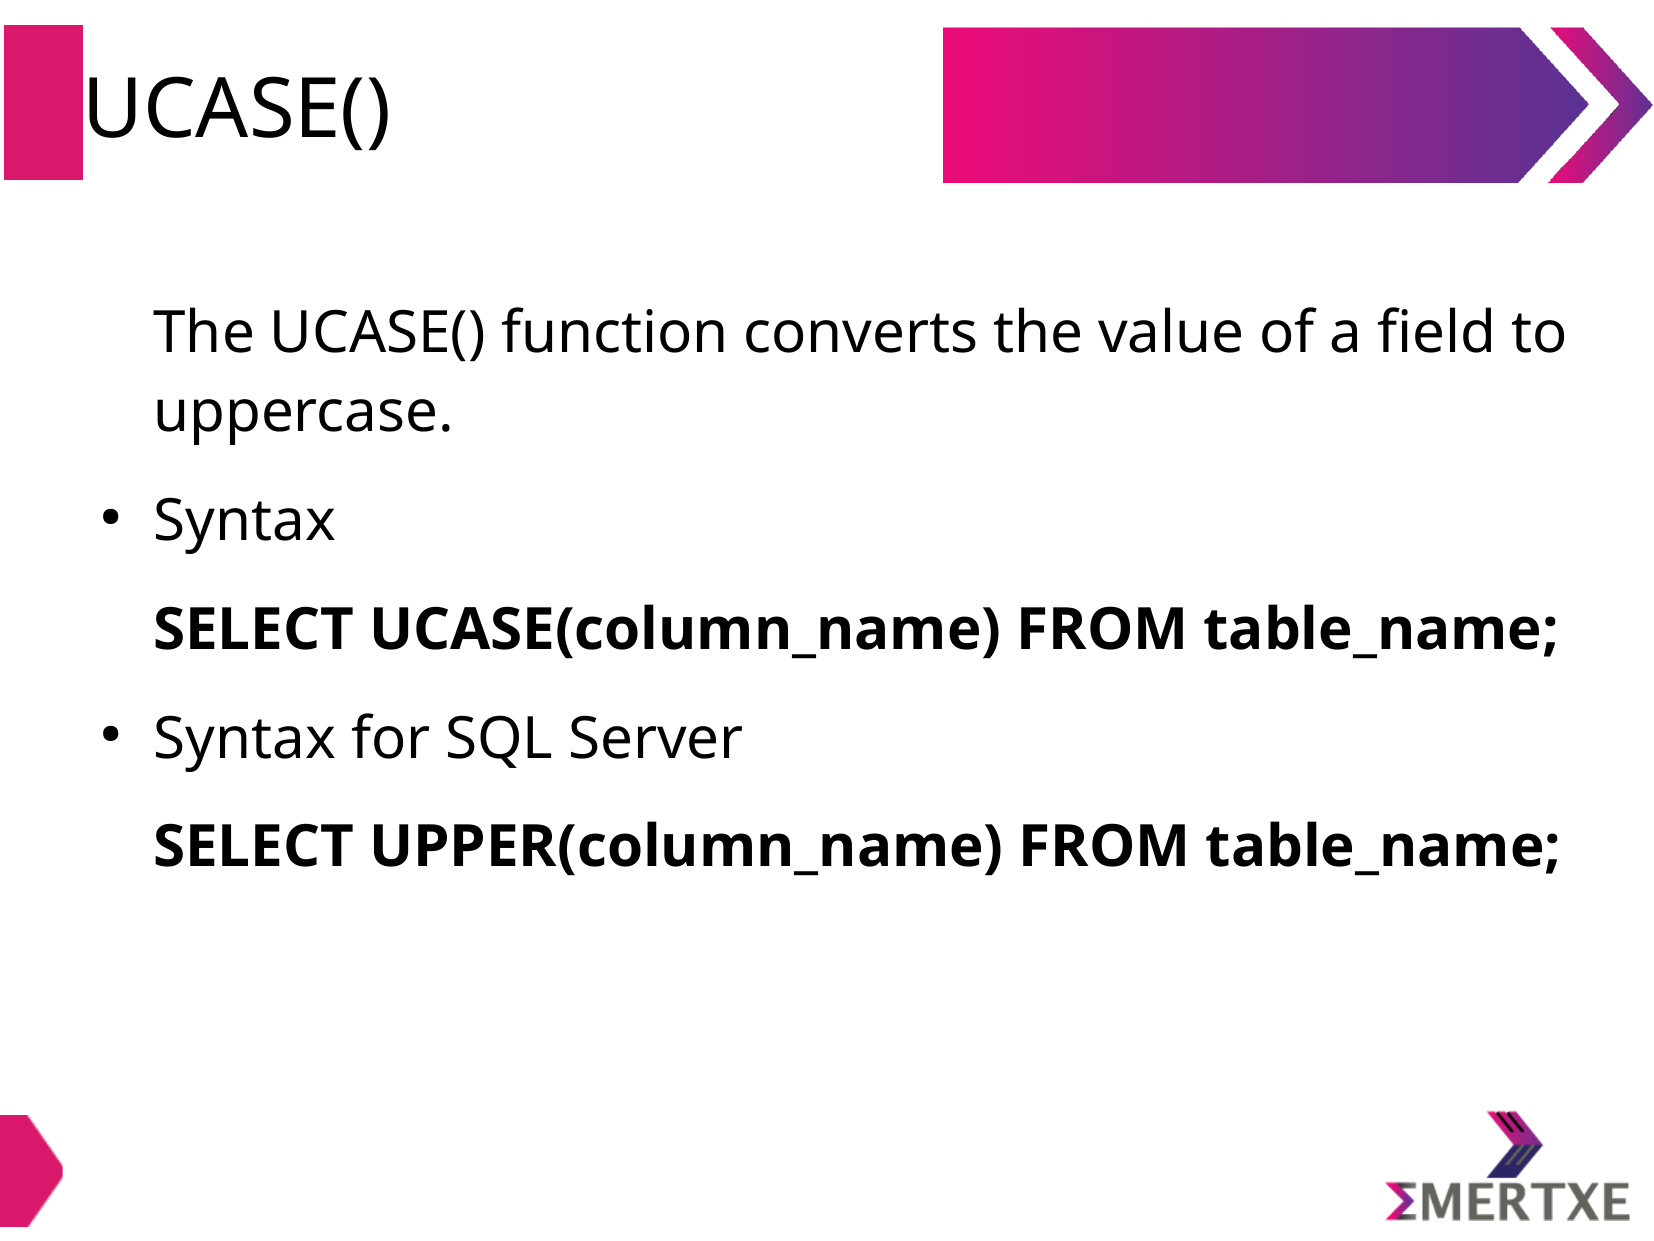

# UCASE()
The UCASE() function converts the value of a field to uppercase.
Syntax
SELECT UCASE(column_name) FROM table_name;
Syntax for SQL Server
SELECT UPPER(column_name) FROM table_name;